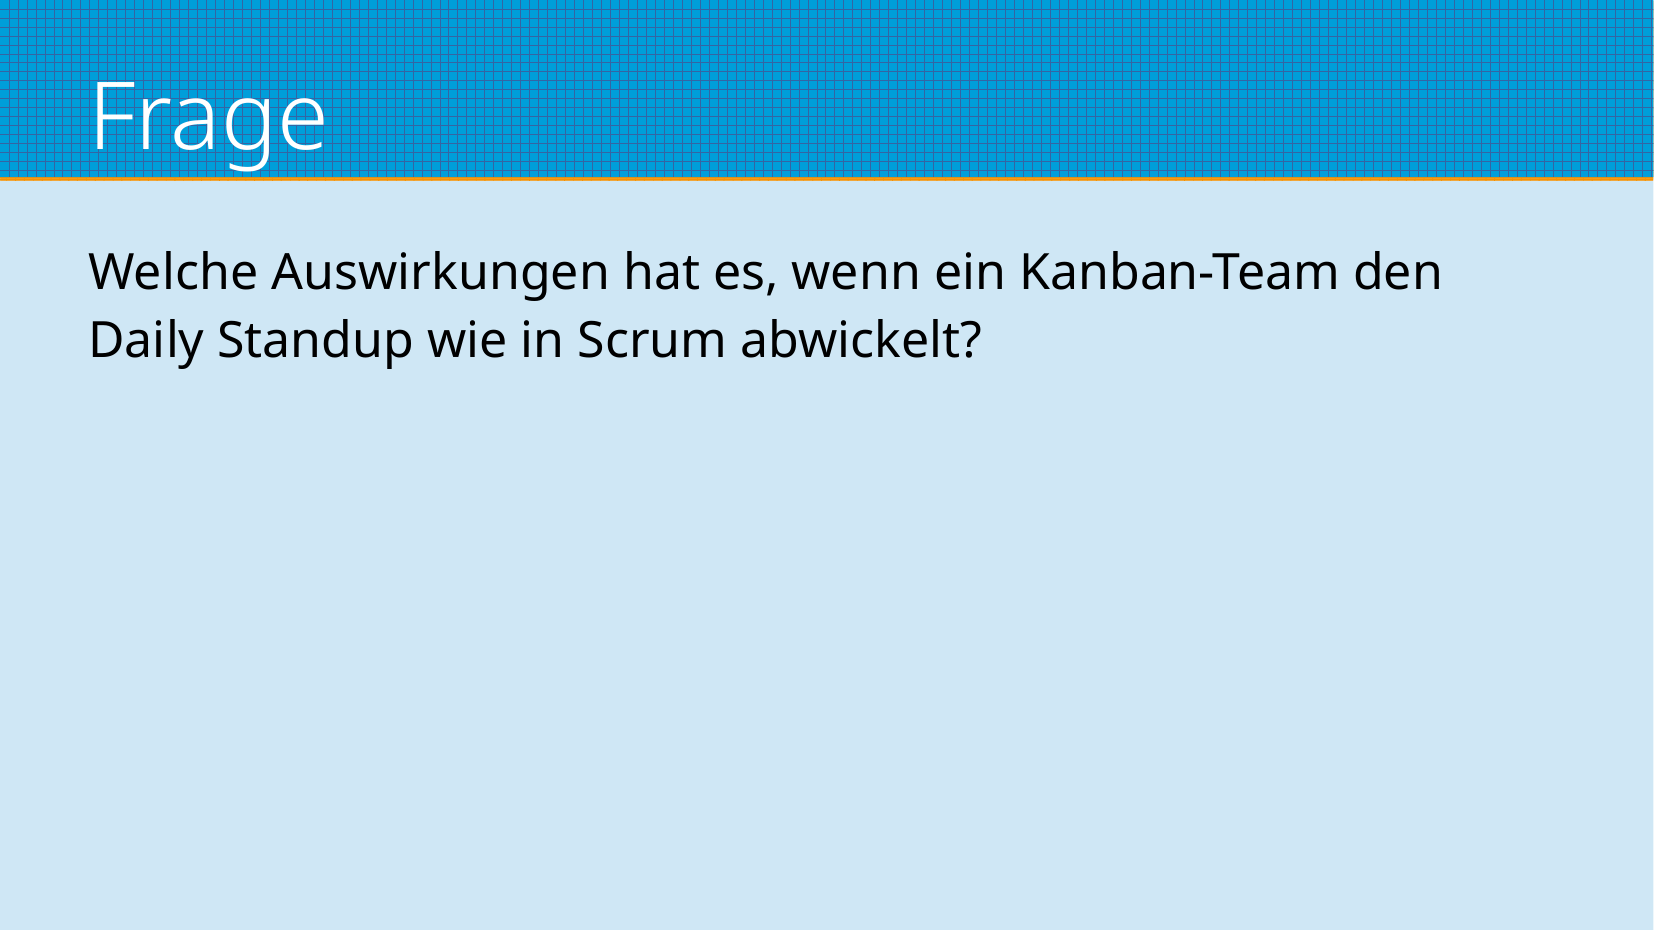

# Frage
Welche Auswirkungen hat es, wenn ein Kanban-Team den Daily Standup wie in Scrum abwickelt?